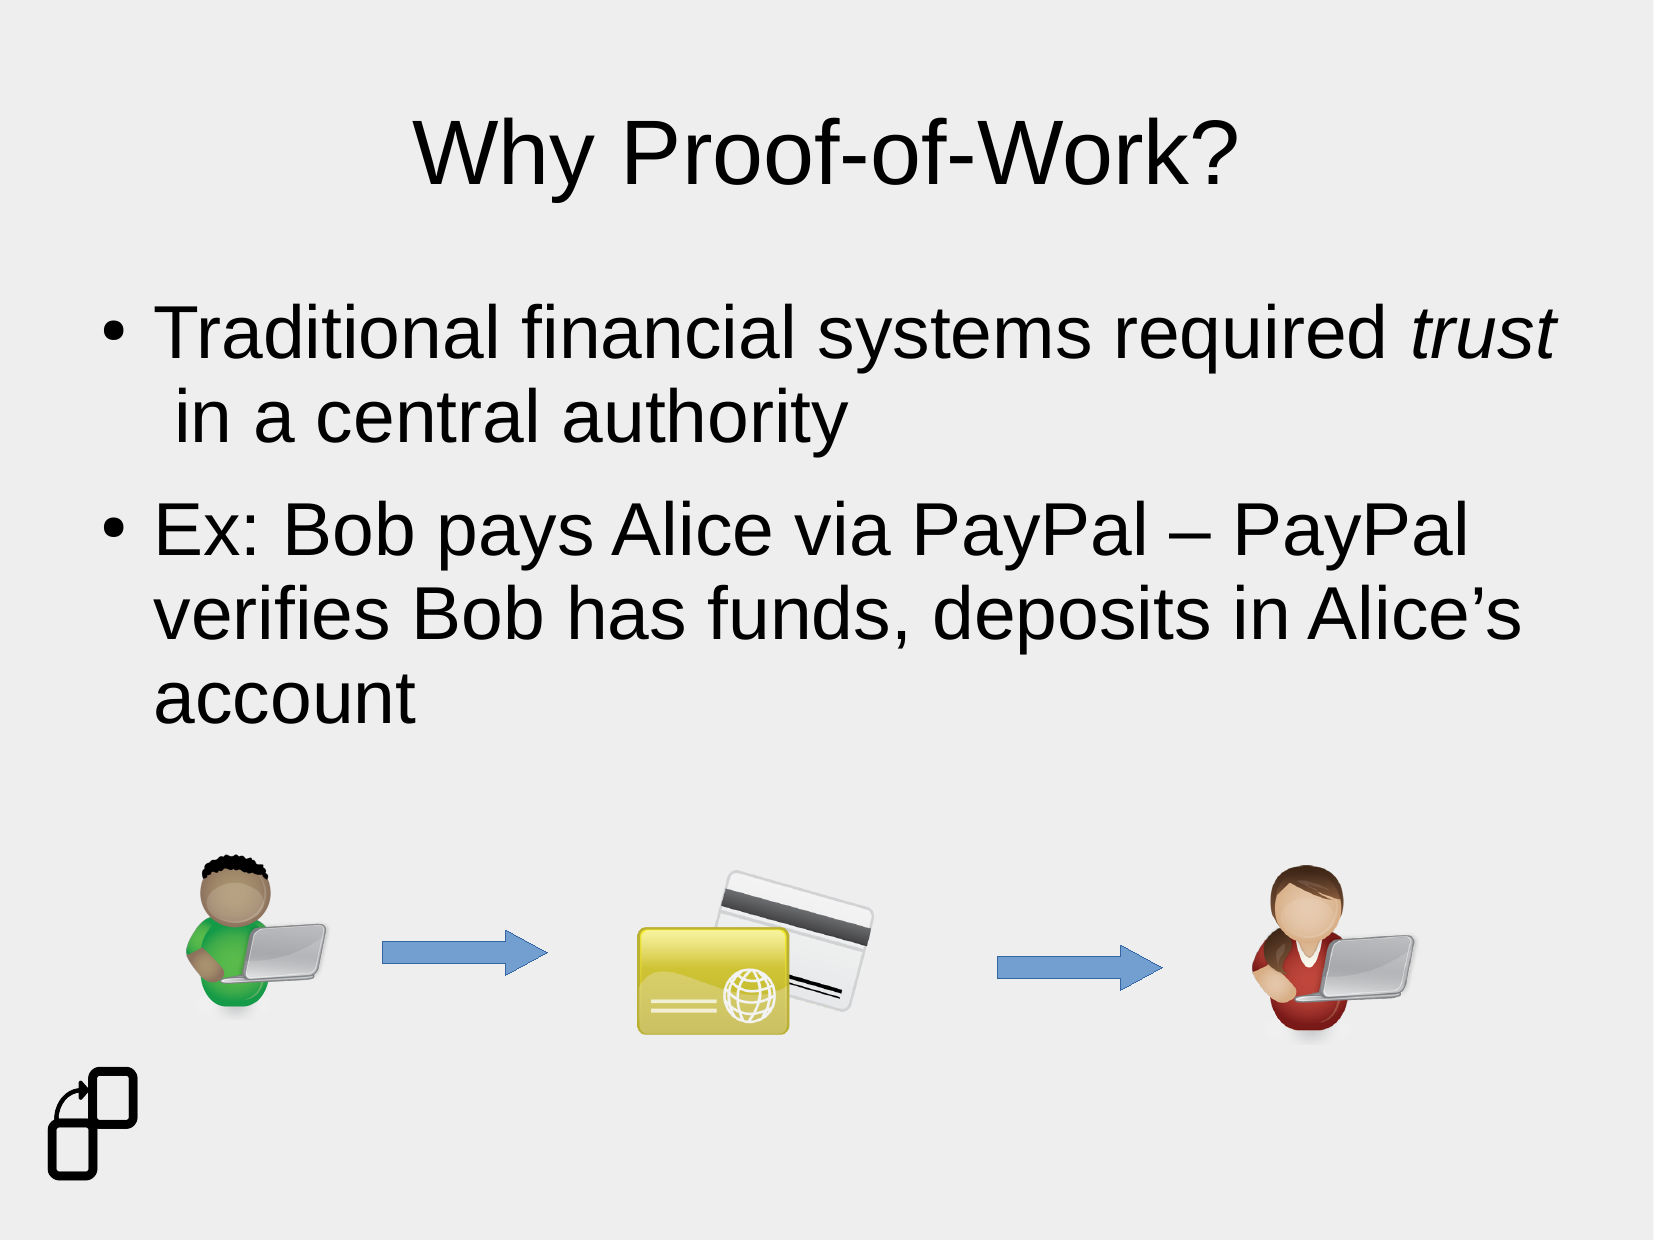

# Why Proof-of-Work?
Traditional financial systems required trust in a central authority
Ex: Bob pays Alice via PayPal – PayPal verifies Bob has funds, deposits in Alice’s account